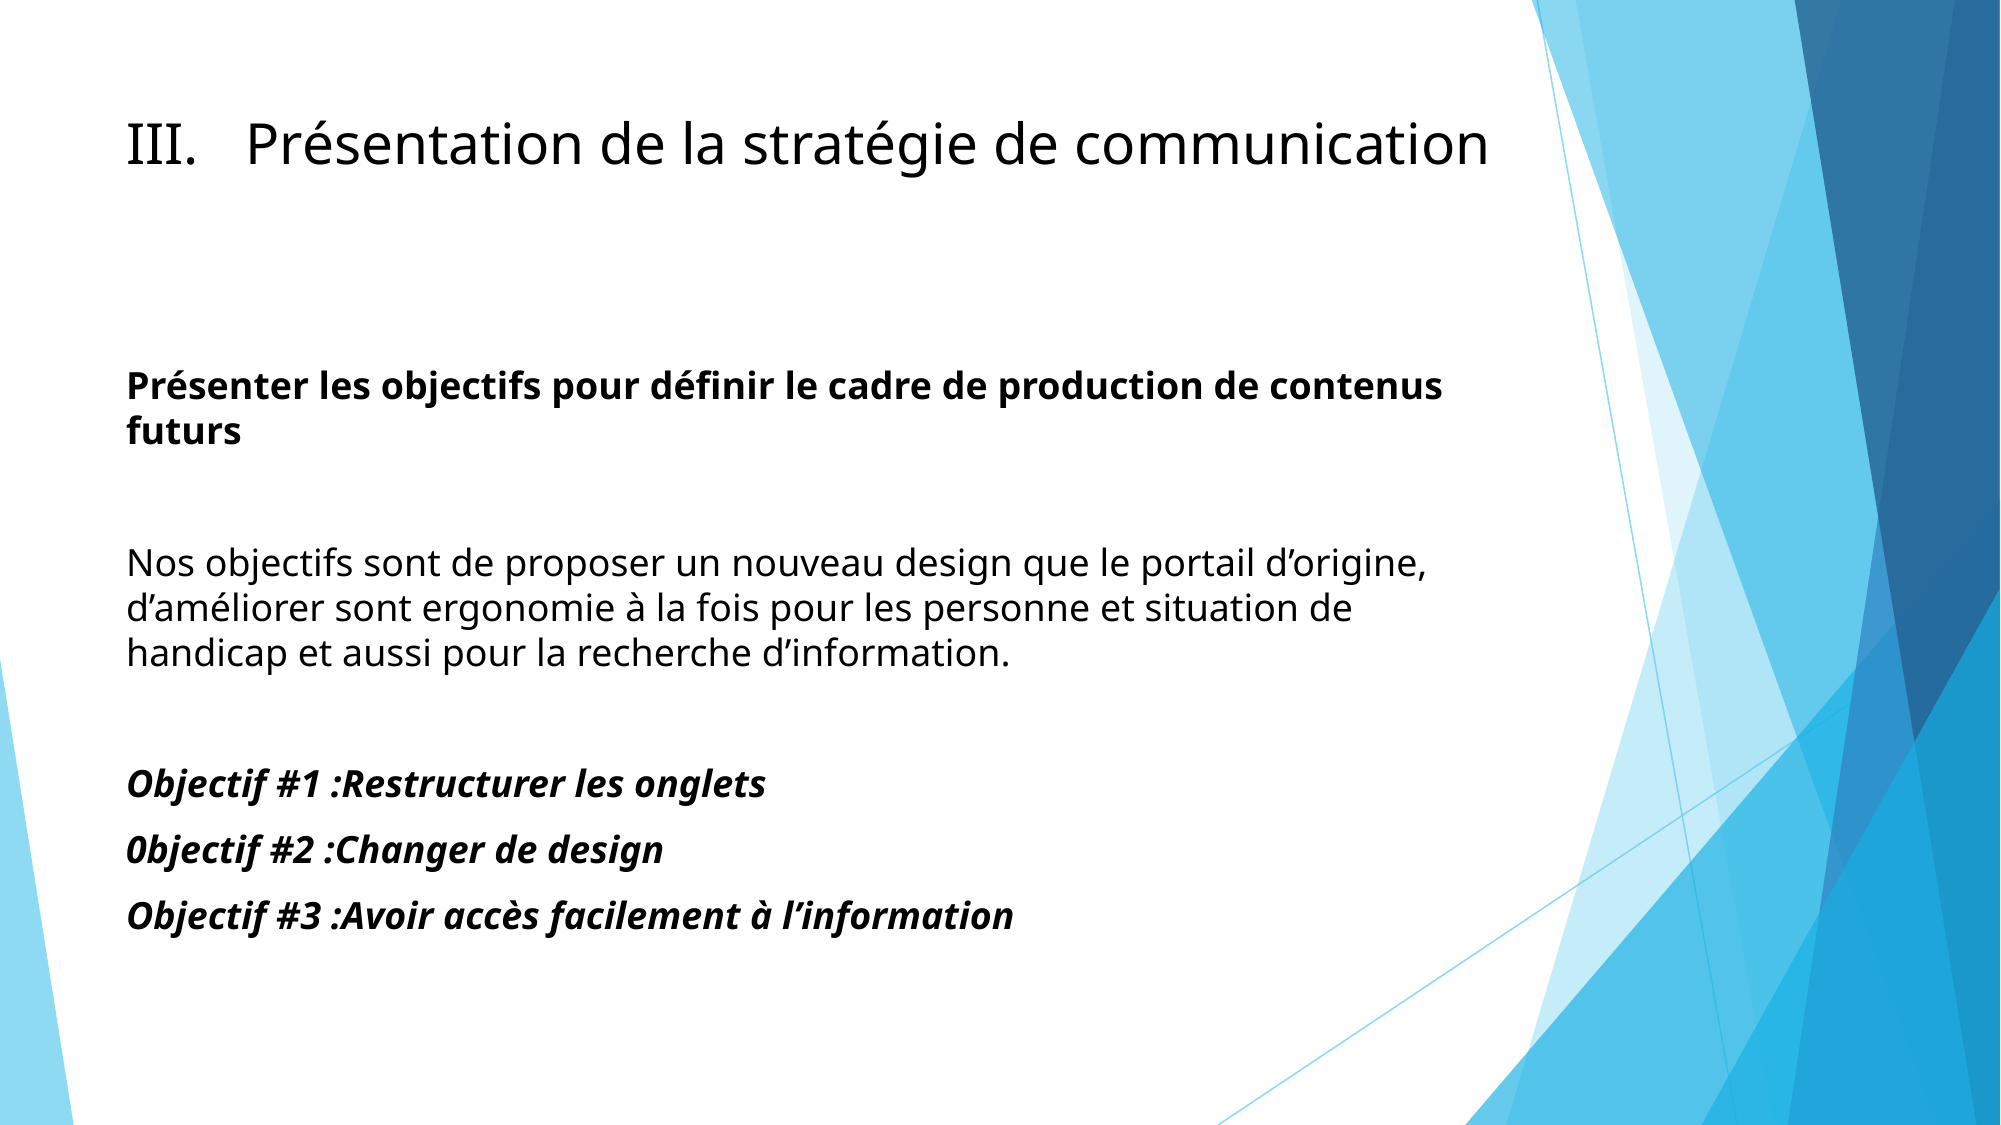

# Présentation de la stratégie de communication
Présenter les objectifs pour définir le cadre de production de contenus futurs
Nos objectifs sont de proposer un nouveau design que le portail d’origine, d’améliorer sont ergonomie à la fois pour les personne et situation de handicap et aussi pour la recherche d’information.
Objectif #1 :Restructurer les onglets
0bjectif #2 :Changer de design
Objectif #3 :Avoir accès facilement à l’information